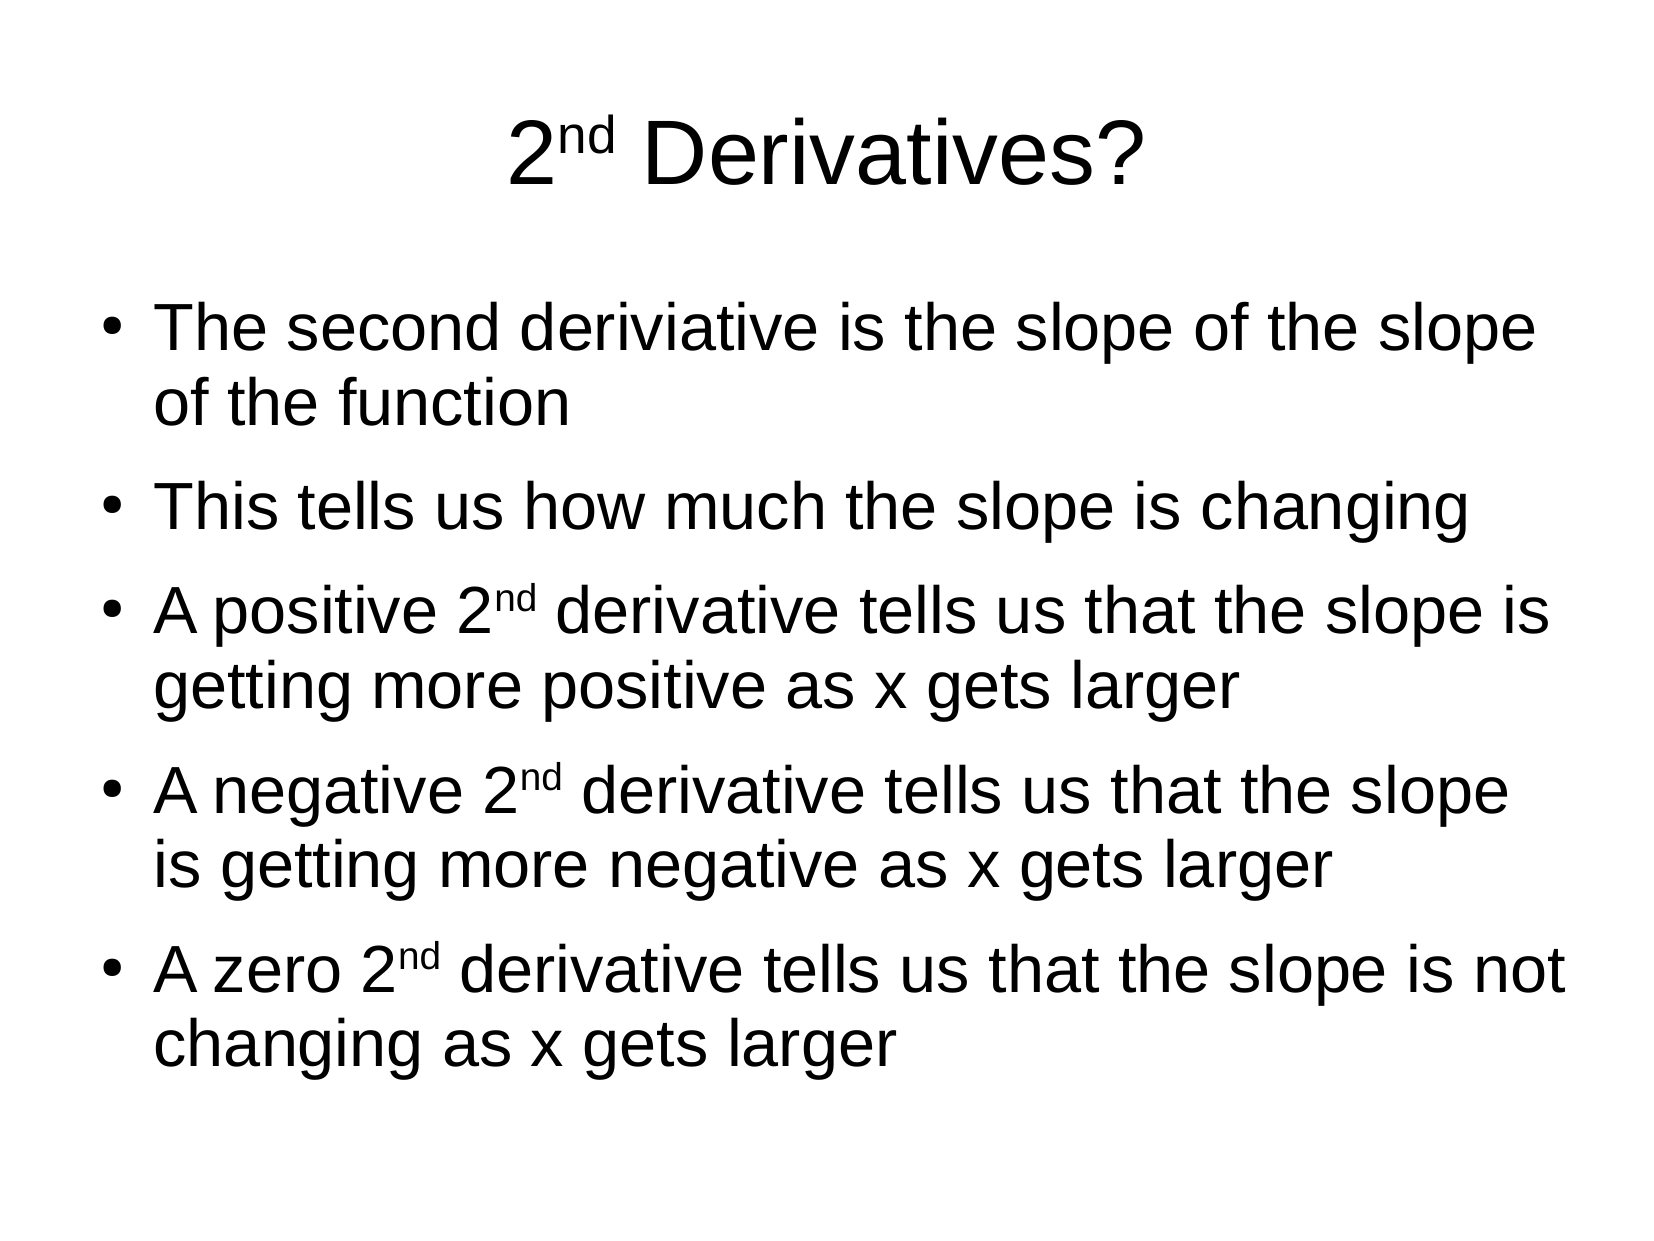

# 2nd Derivatives?
The second deriviative is the slope of the slope of the function
This tells us how much the slope is changing
A positive 2nd derivative tells us that the slope is getting more positive as x gets larger
A negative 2nd derivative tells us that the slope is getting more negative as x gets larger
A zero 2nd derivative tells us that the slope is not changing as x gets larger